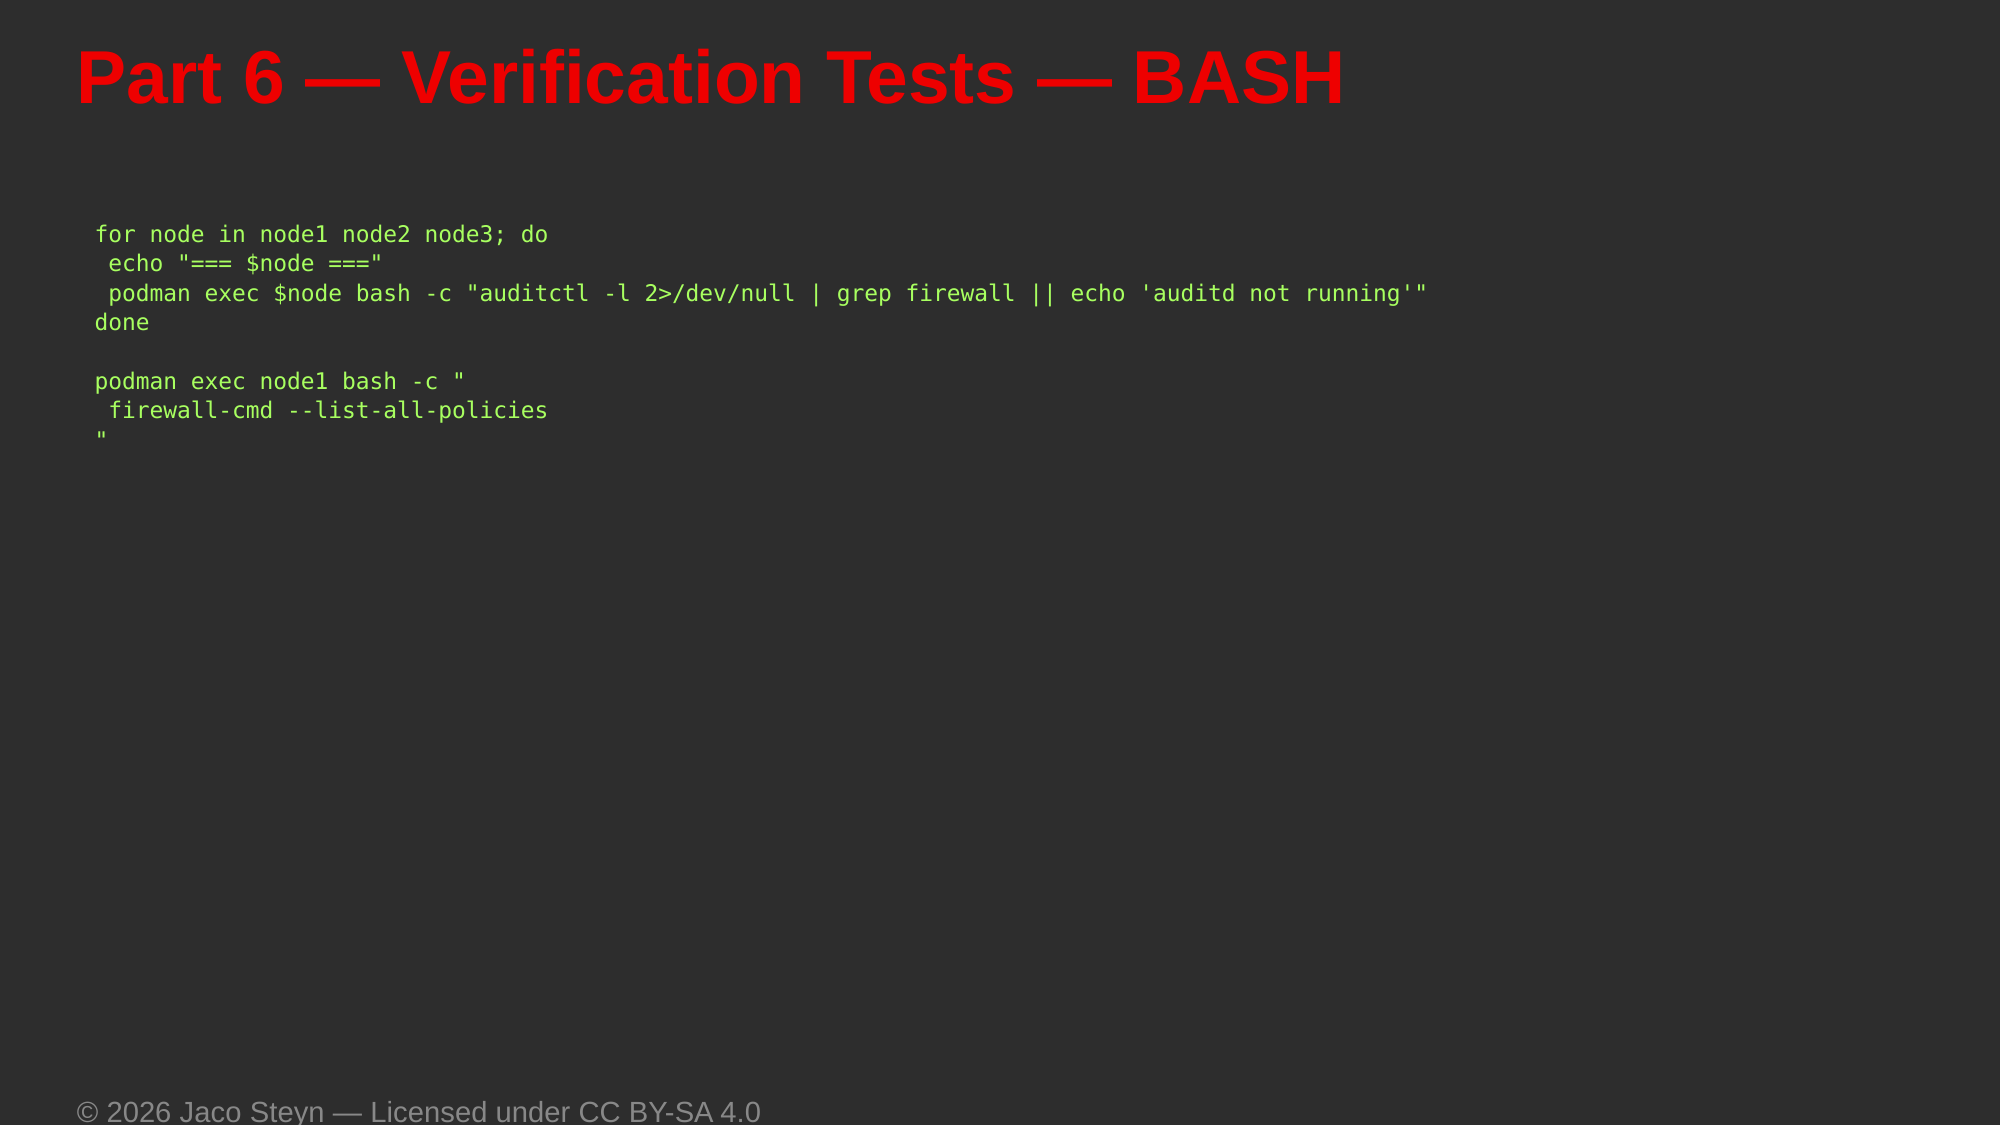

Part 6 — Verification Tests — BASH
for node in node1 node2 node3; do
 echo "=== $node ==="
 podman exec $node bash -c "auditctl -l 2>/dev/null | grep firewall || echo 'auditd not running'"
done
podman exec node1 bash -c "
 firewall-cmd --list-all-policies
"
© 2026 Jaco Steyn — Licensed under CC BY-SA 4.0